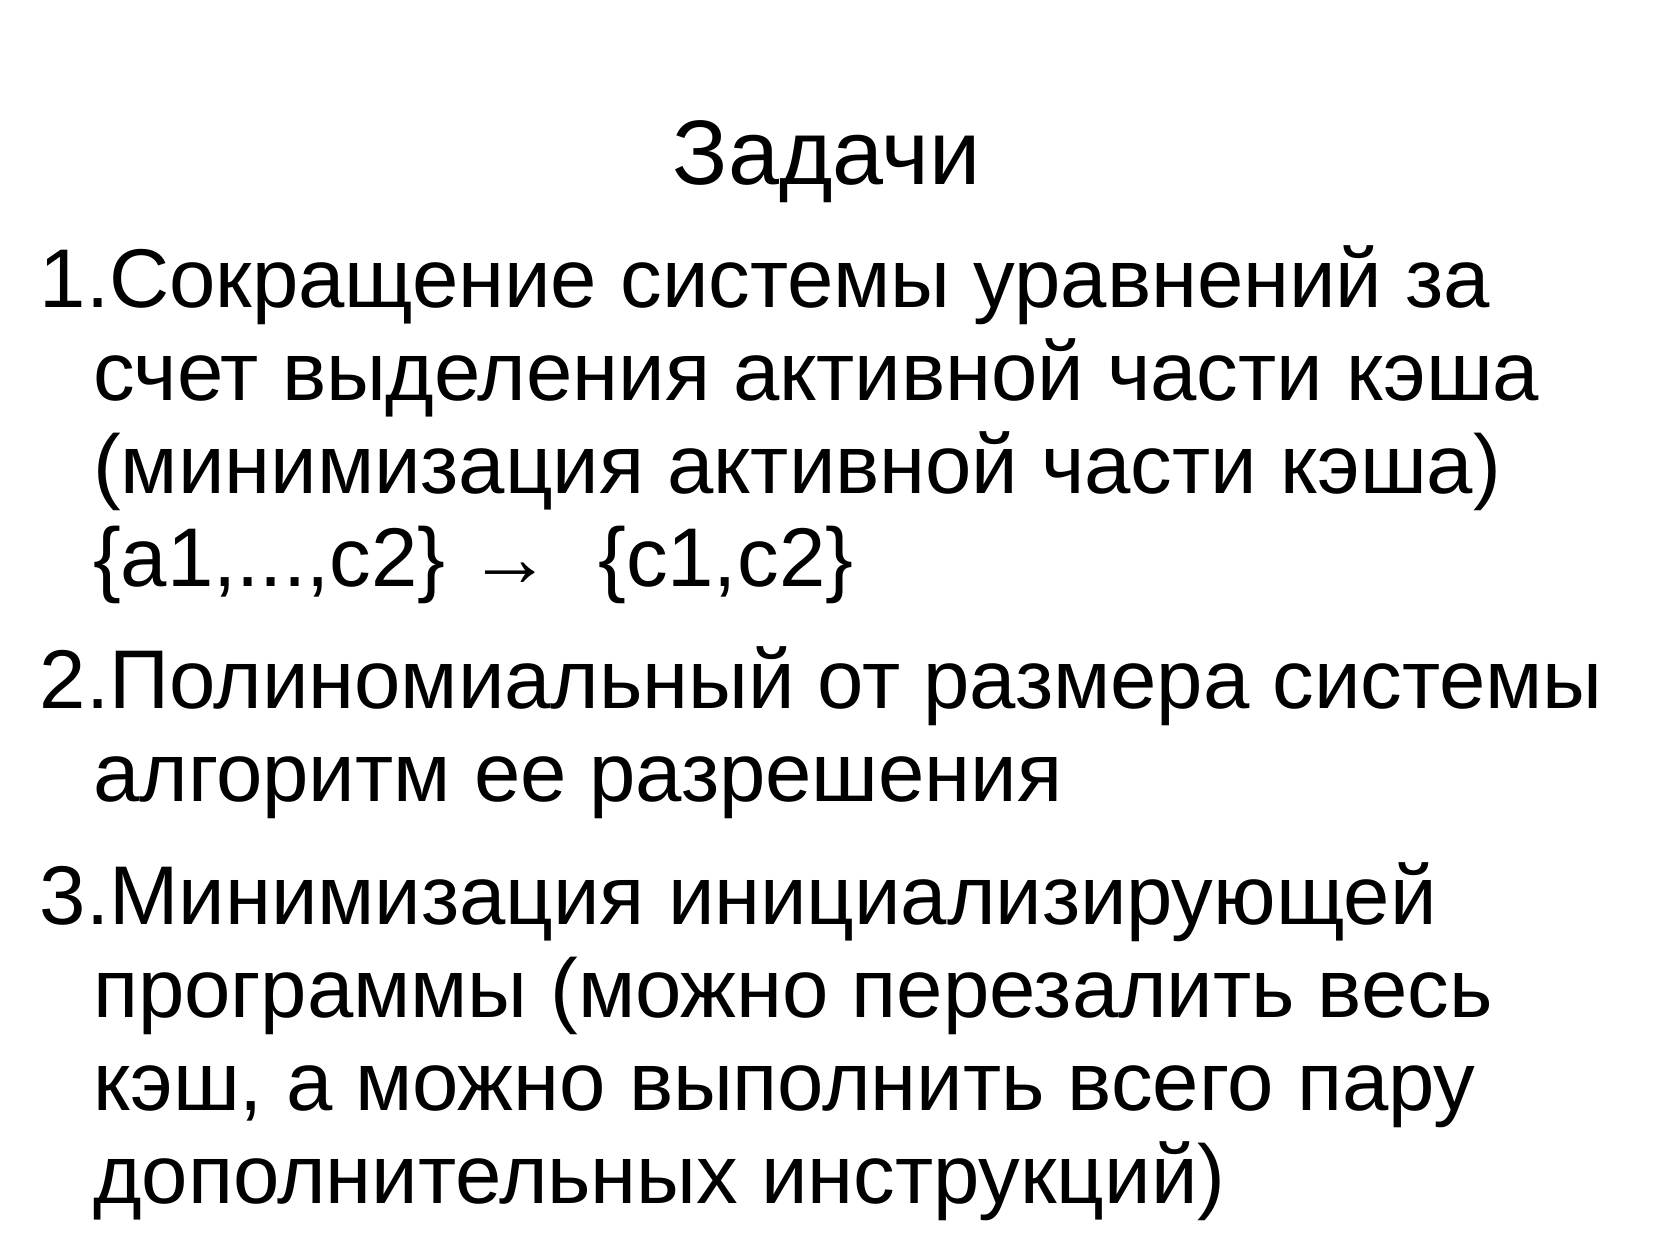

# Задачи
Сокращение системы уравнений за счет выделения активной части кэша (минимизация активной части кэша)
{a1,...,c2} → {c1,c2}
Полиномиальный от размера системы алгоритм ее разрешения
Минимизация инициализирующей программы (можно перезалить весь кэш, а можно выполнить всего пару дополнительных инструкций)